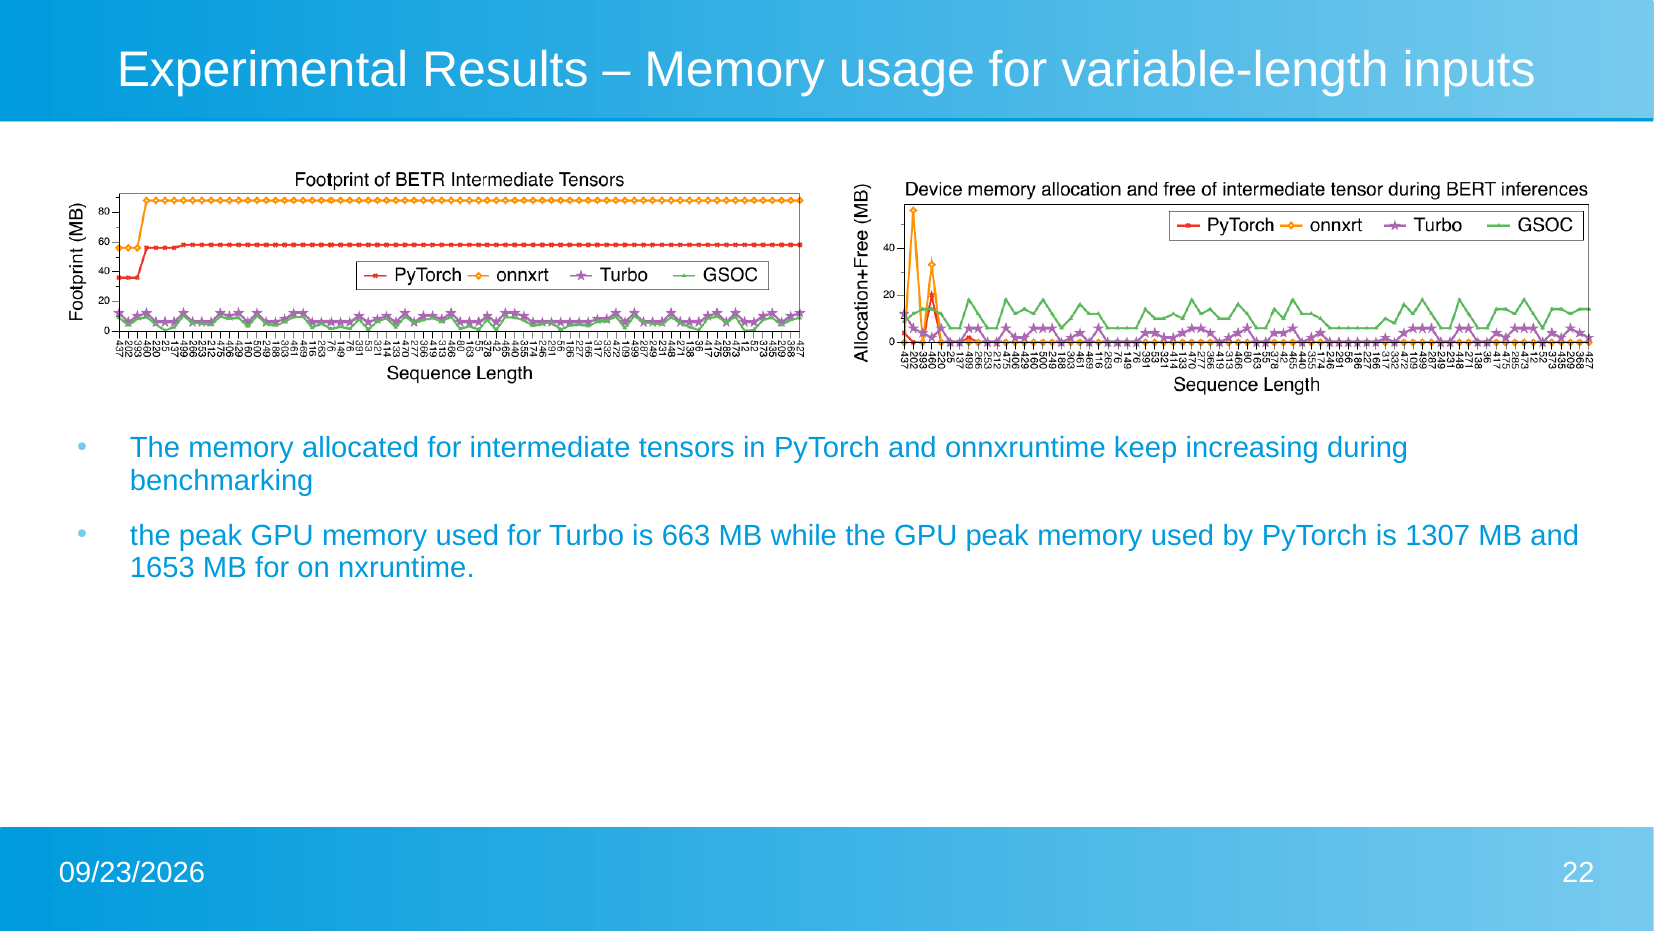

# Experimental Results – Memory usage for variable-length inputs
The memory allocated for intermediate tensors in PyTorch and onnxruntime keep increasing during benchmarking
the peak GPU memory used for Turbo is 663 MB while the GPU peak memory used by PyTorch is 1307 MB and 1653 MB for on nxruntime.
22